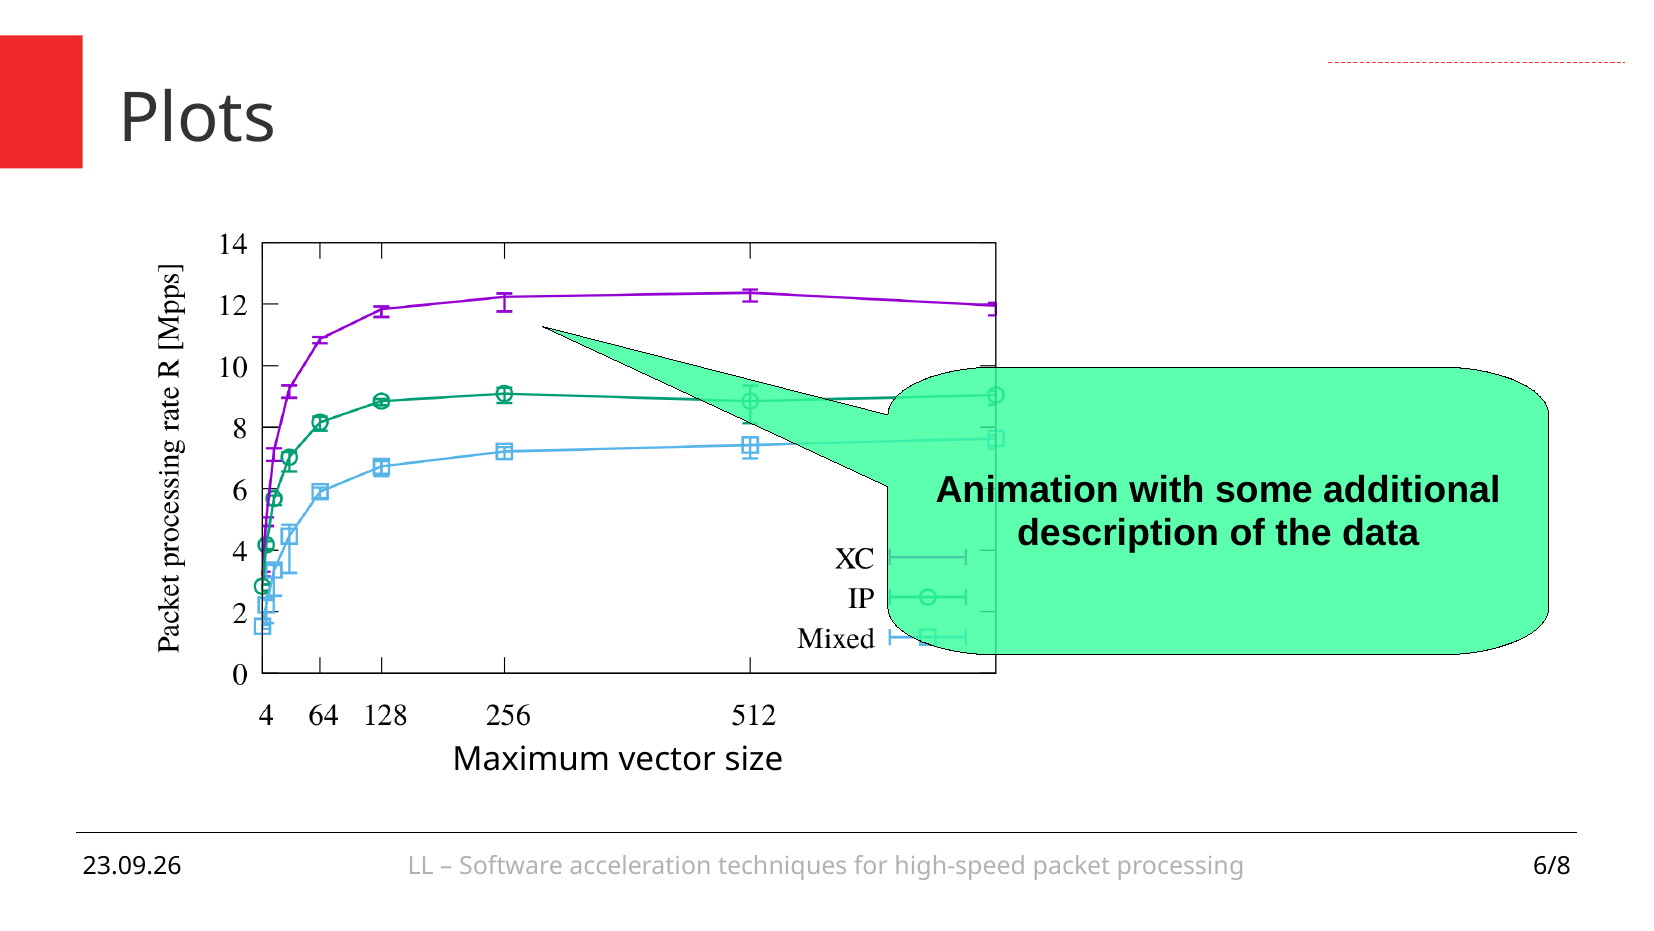

# Plots
Animation with some additional
description of the data
Maximum vector size